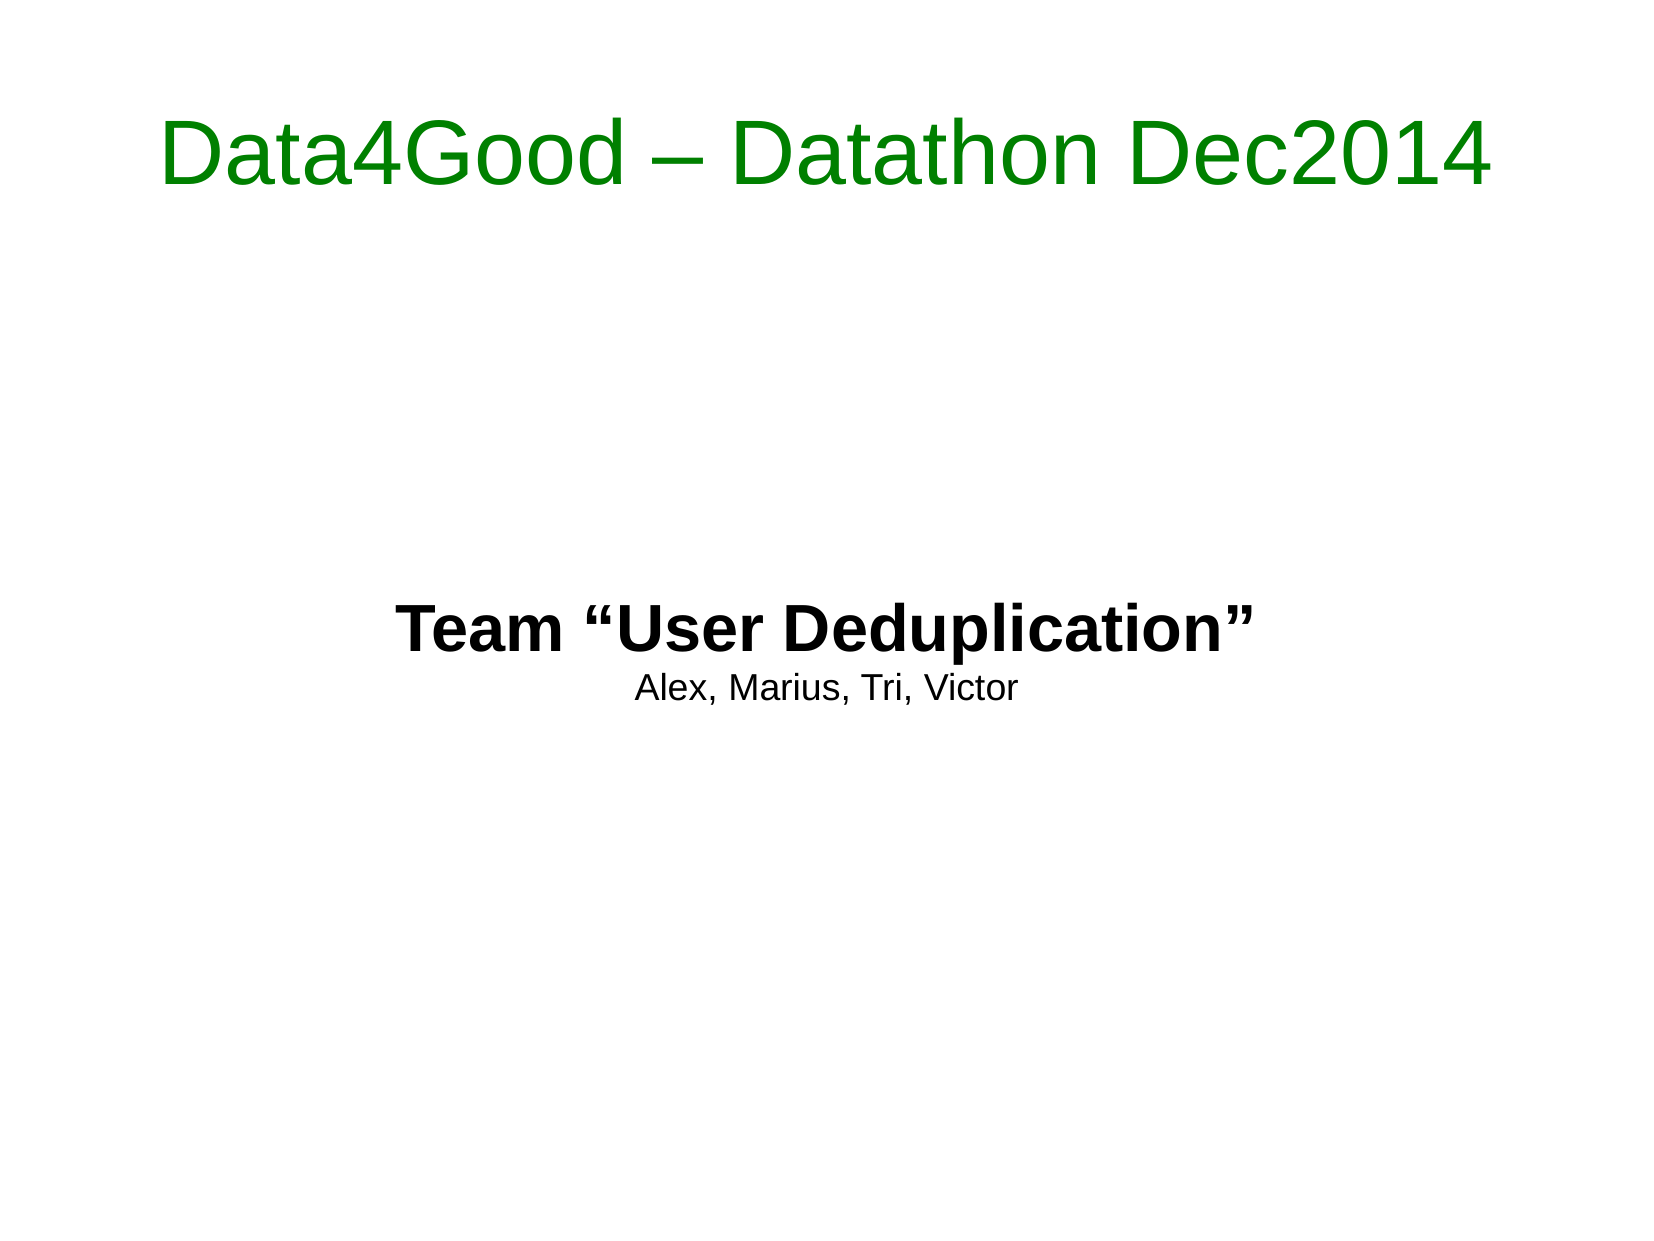

# Data4Good – Datathon Dec2014
Team “User Deduplication”
Alex, Marius, Tri, Victor